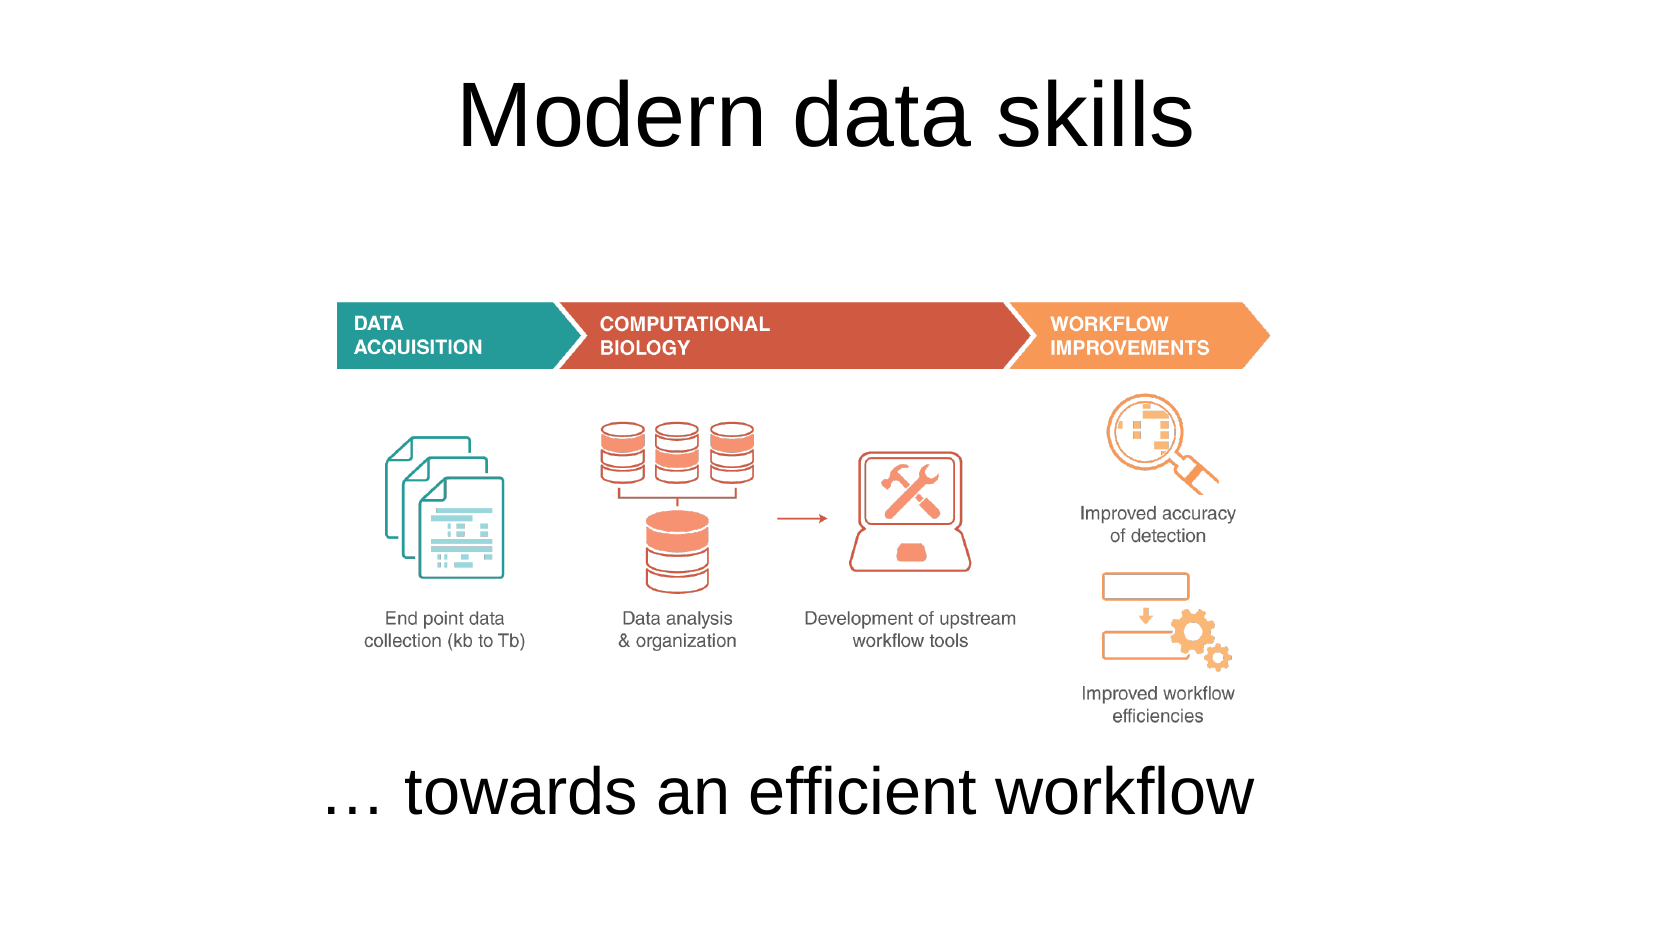

# Modern data skills
… towards an efficient workflow